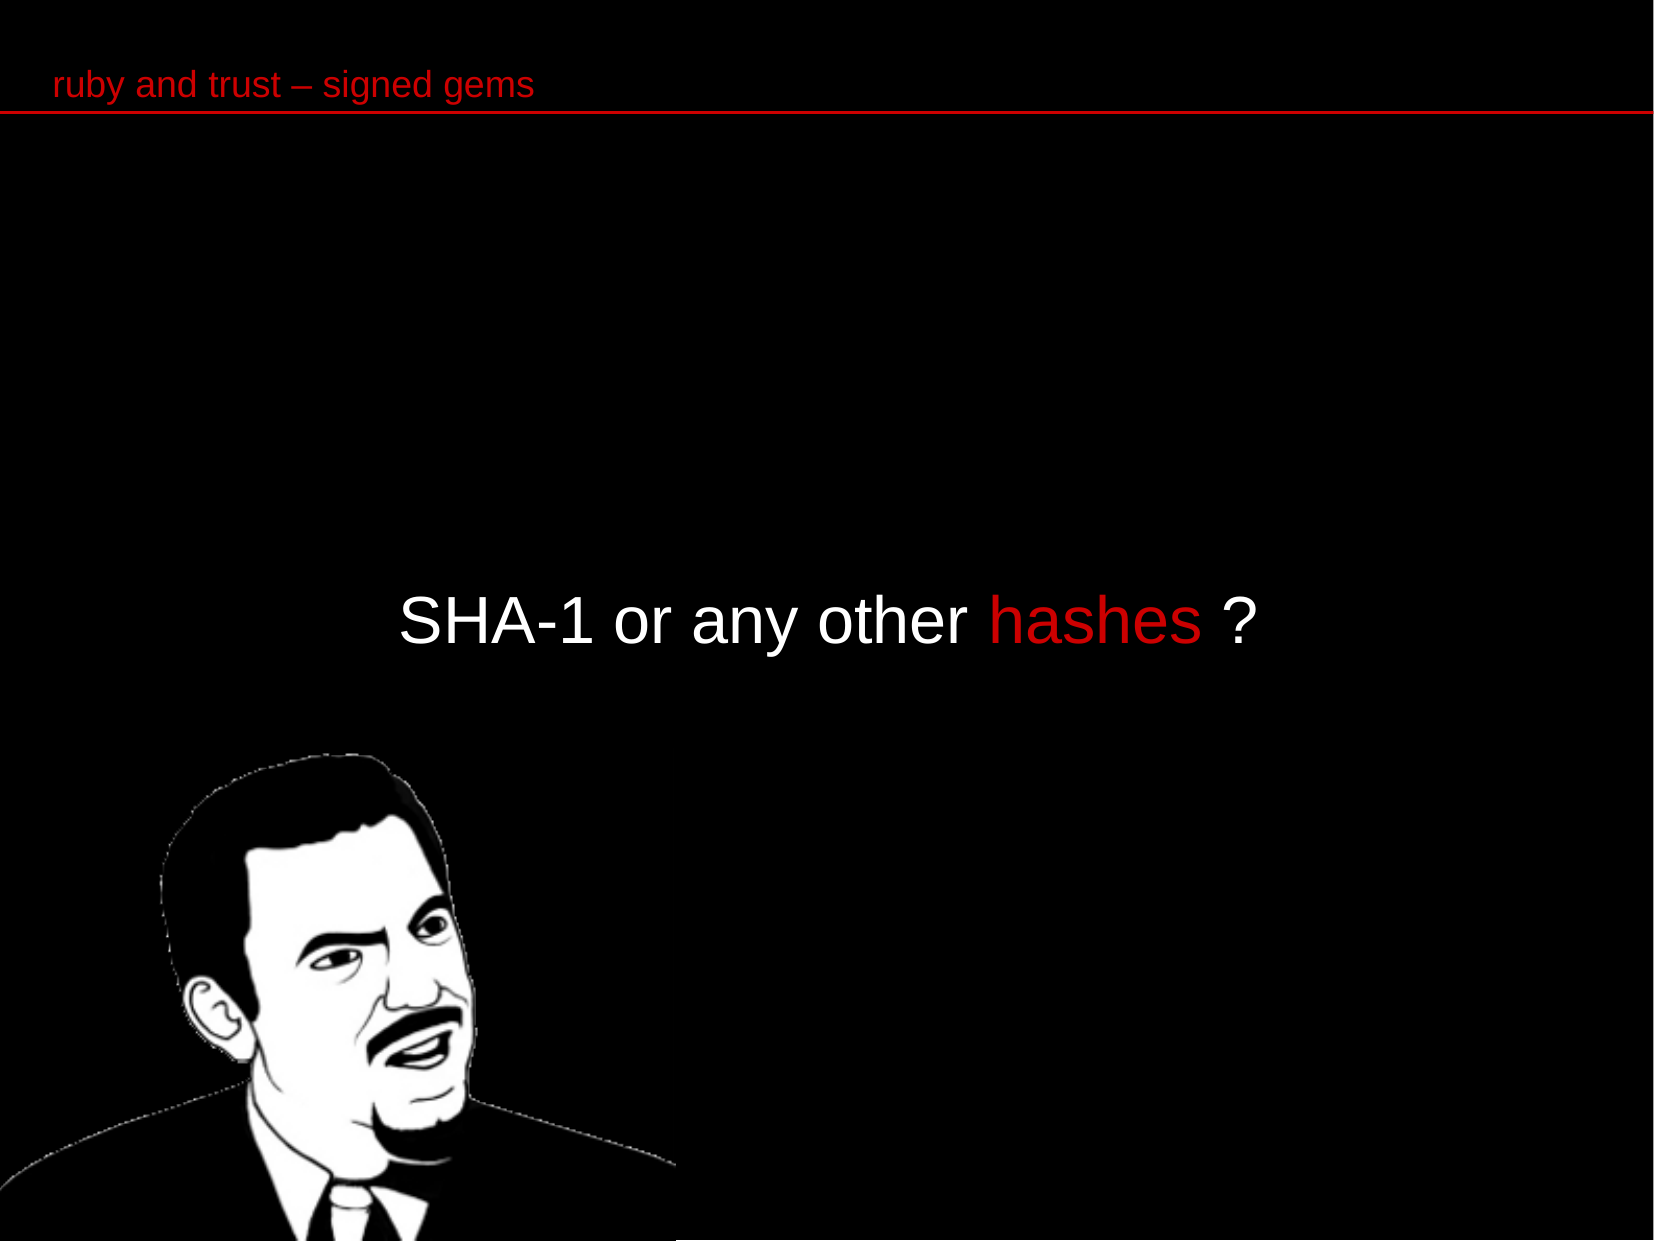

# SHA-1 or any other hashes ?
ruby and trust – signed gems